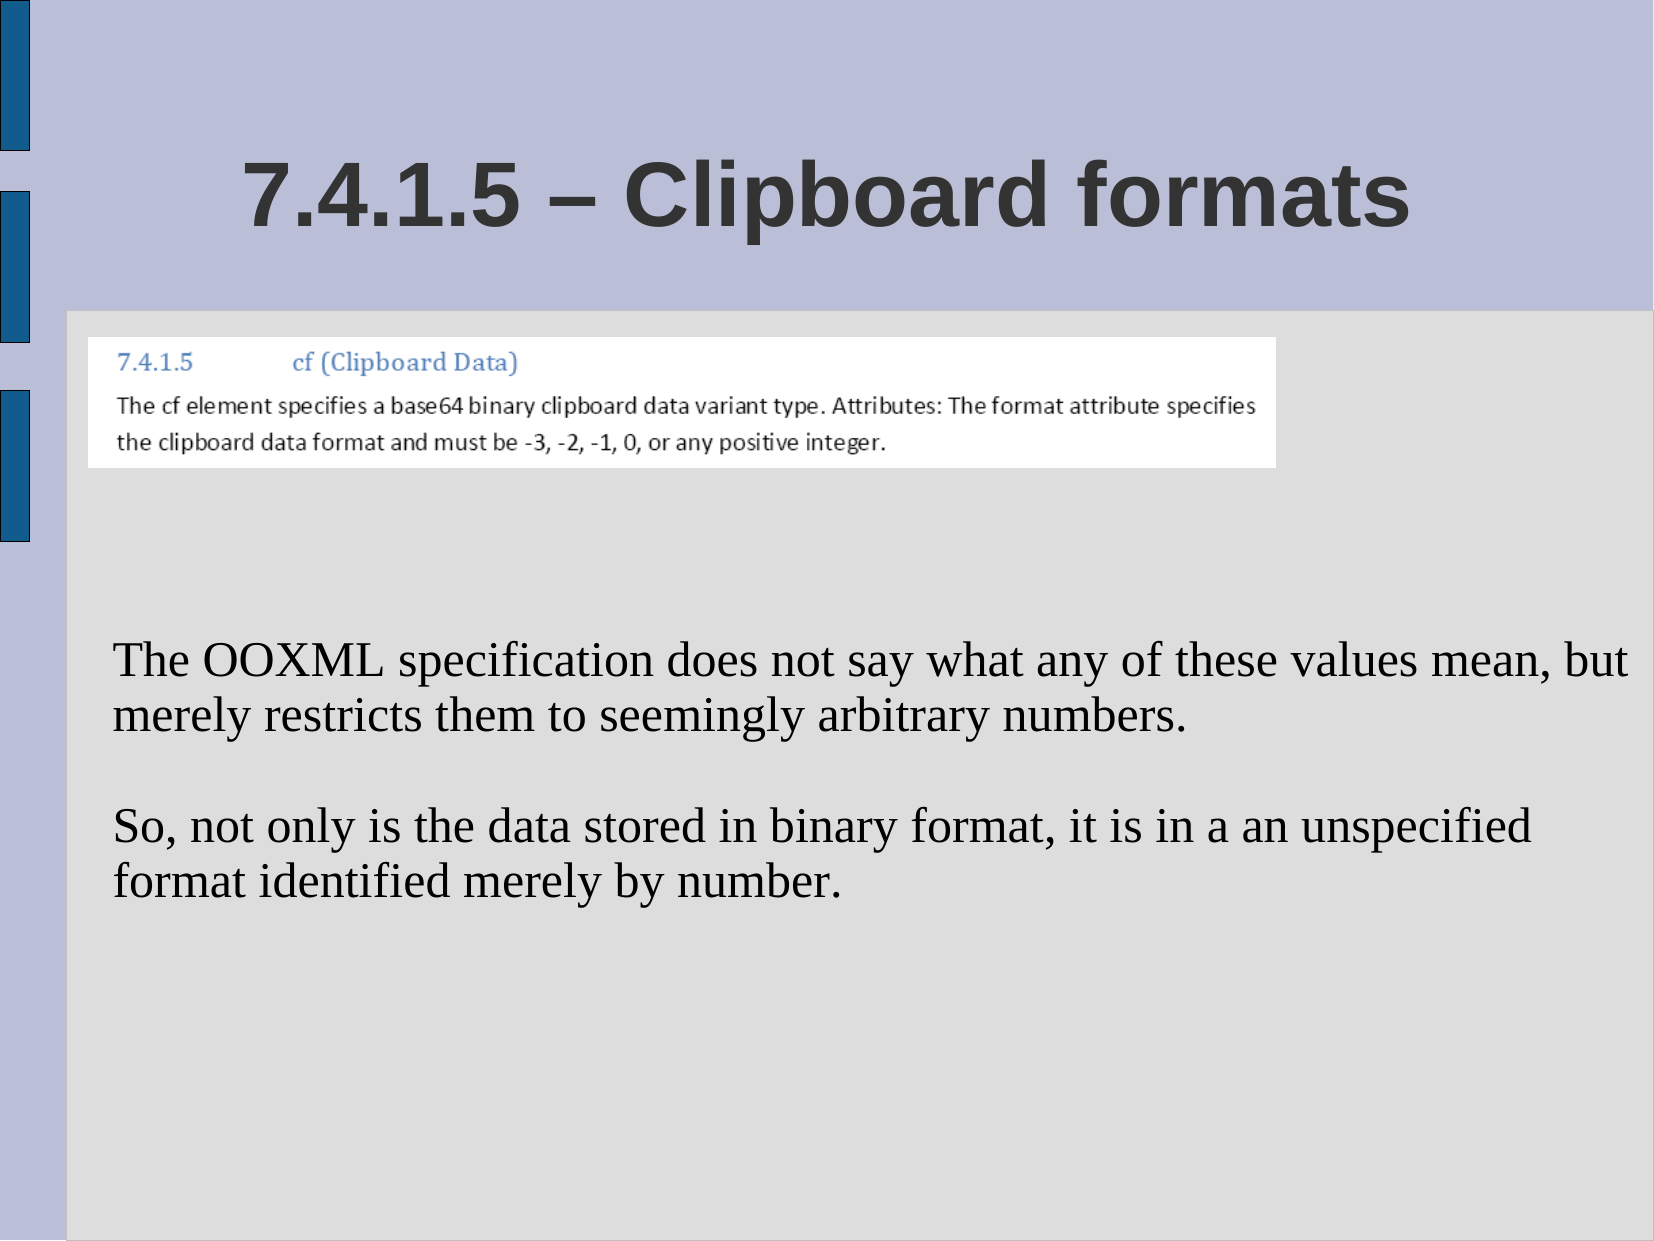

# 7.4.1.5 – Clipboard formats
The OOXML specification does not say what any of these values mean, but
merely restricts them to seemingly arbitrary numbers.
So, not only is the data stored in binary format, it is in a an unspecified
format identified merely by number.